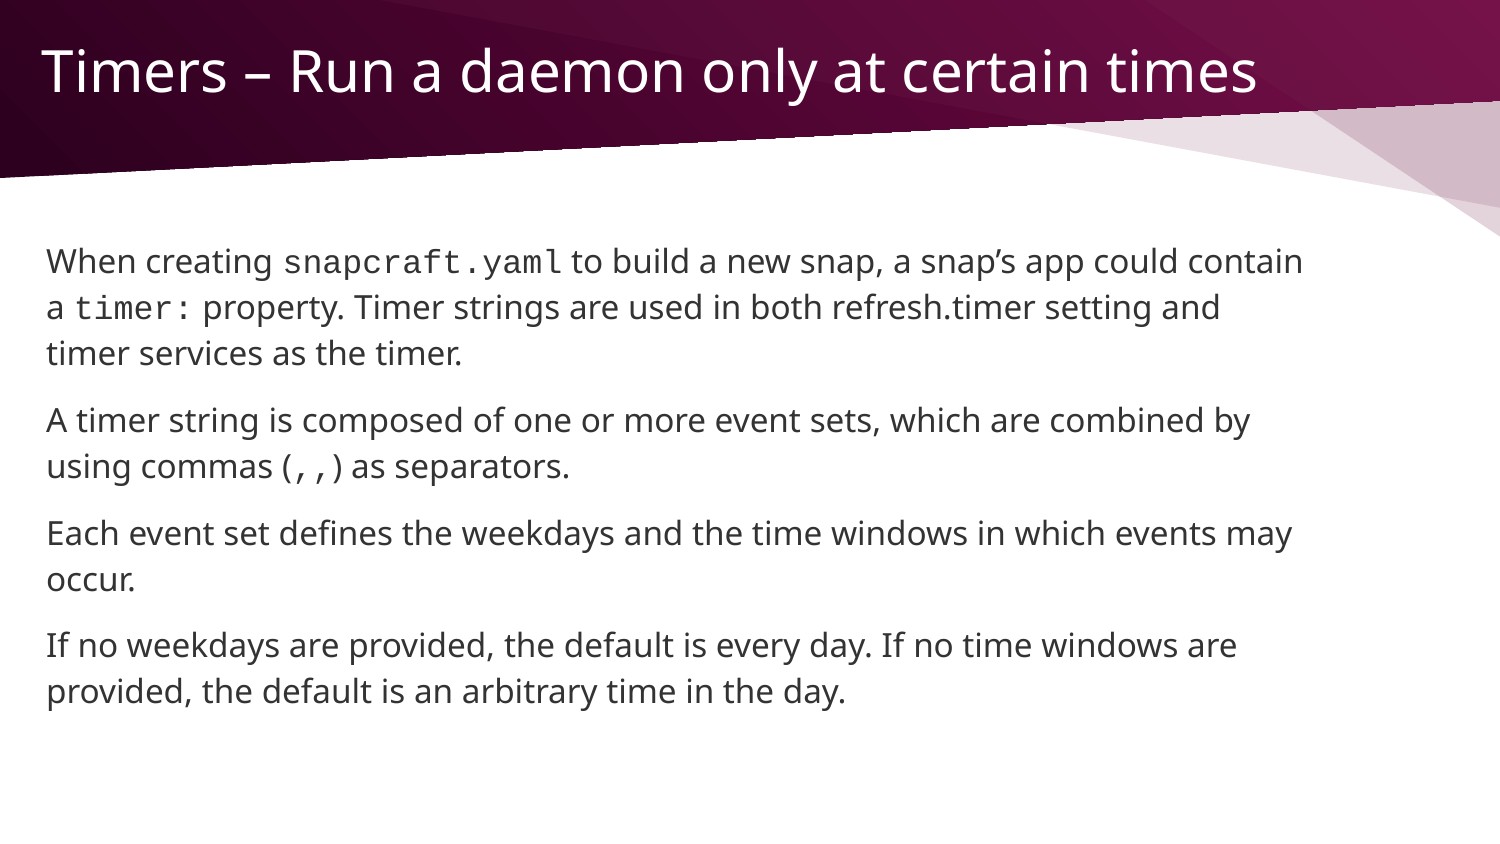

# Timers – Run a daemon only at certain times
When creating snapcraft.yaml to build a new snap, a snap’s app could contain a timer: property. Timer strings are used in both refresh.timer setting and timer services as the timer.
A timer string is composed of one or more event sets, which are combined by using commas (,,) as separators.
Each event set defines the weekdays and the time windows in which events may occur.
If no weekdays are provided, the default is every day. If no time windows are provided, the default is an arbitrary time in the day.